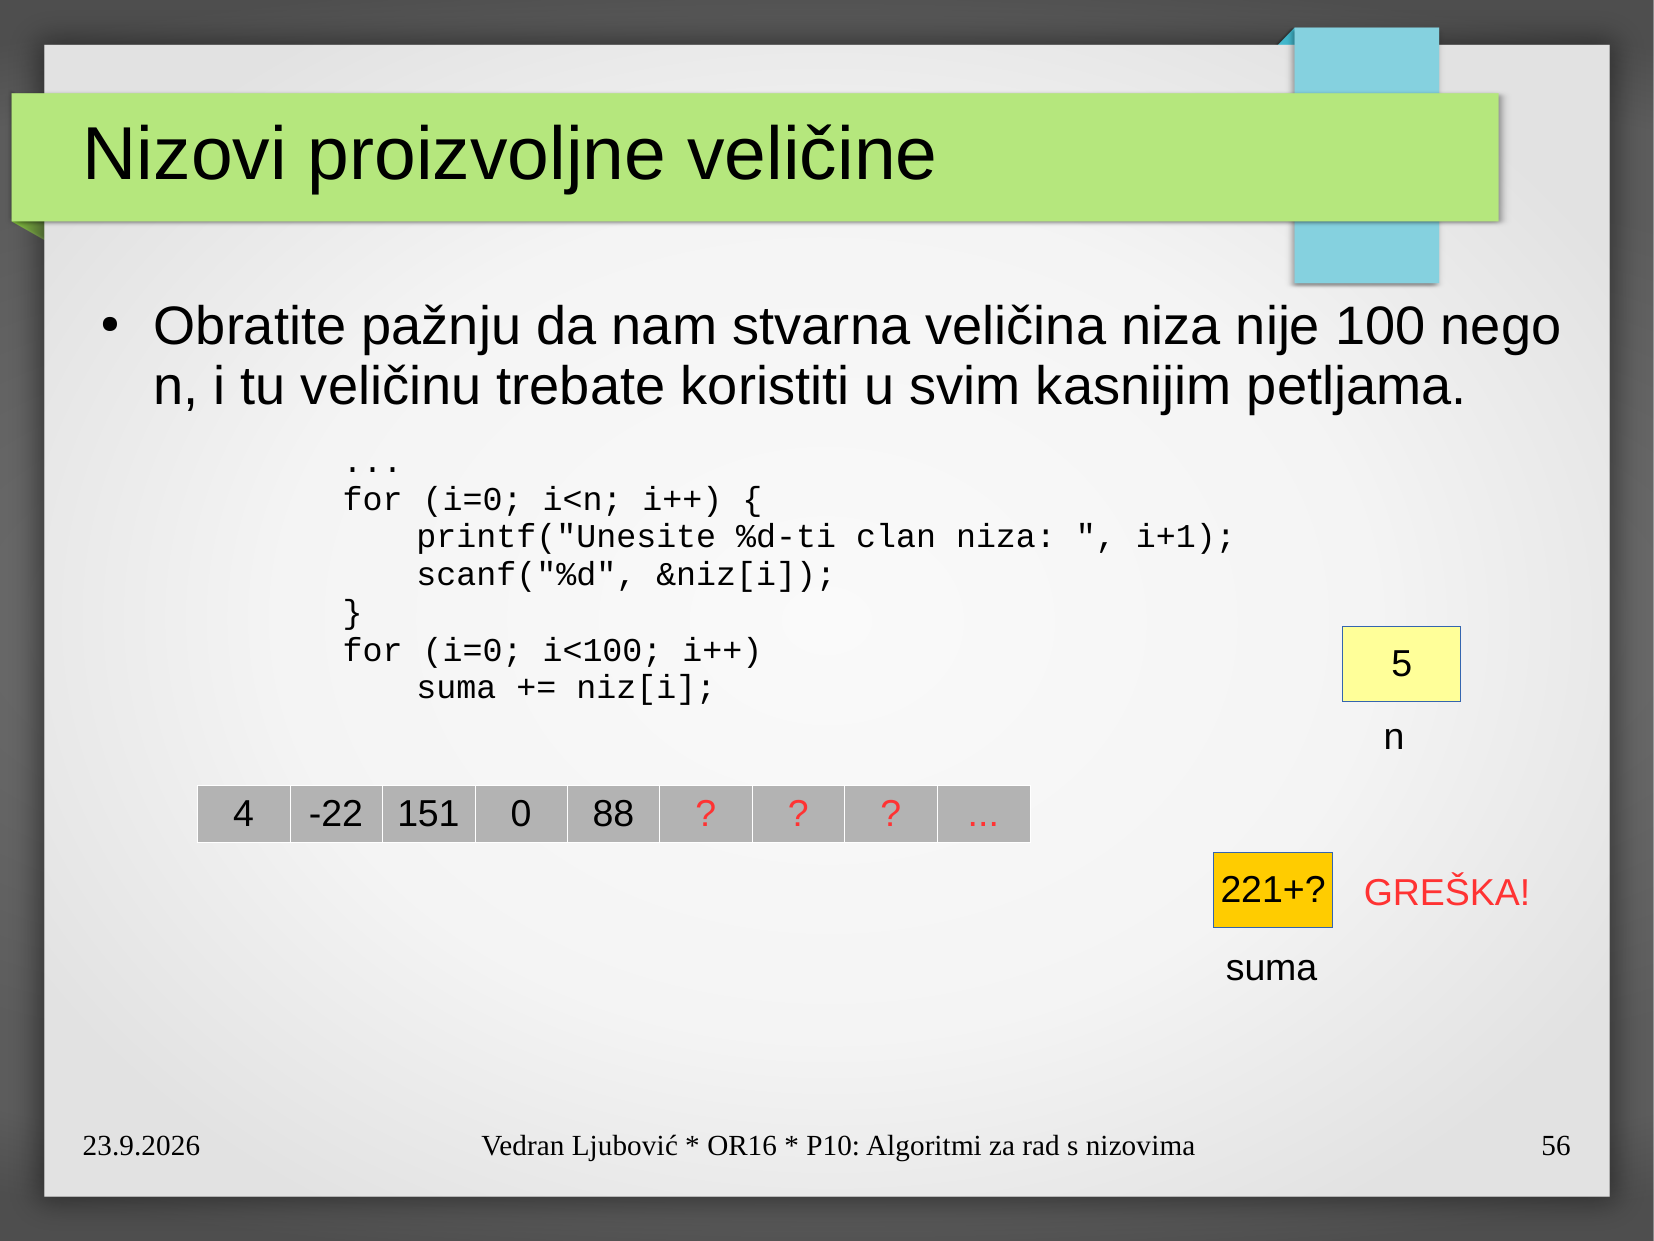

# Nizovi proizvoljne veličine
Obratite pažnju da nam stvarna veličina niza nije 100 nego n, i tu veličinu trebate koristiti u svim kasnijim petljama.
	...
	for (i=0; i<n; i++) {
		printf("Unesite %d-ti clan niza: ", i+1);
		scanf("%d", &niz[i]);
	}
	for (i=0; i<100; i++)
		suma += niz[i];
5
n
| 4 | -22 | 151 | 0 | 88 | ? | ? | ? | ... |
| --- | --- | --- | --- | --- | --- | --- | --- | --- |
221+?
GREŠKA!
suma
Vedran Ljubović * OR16 * P10: Algoritmi za rad s nizovima
56